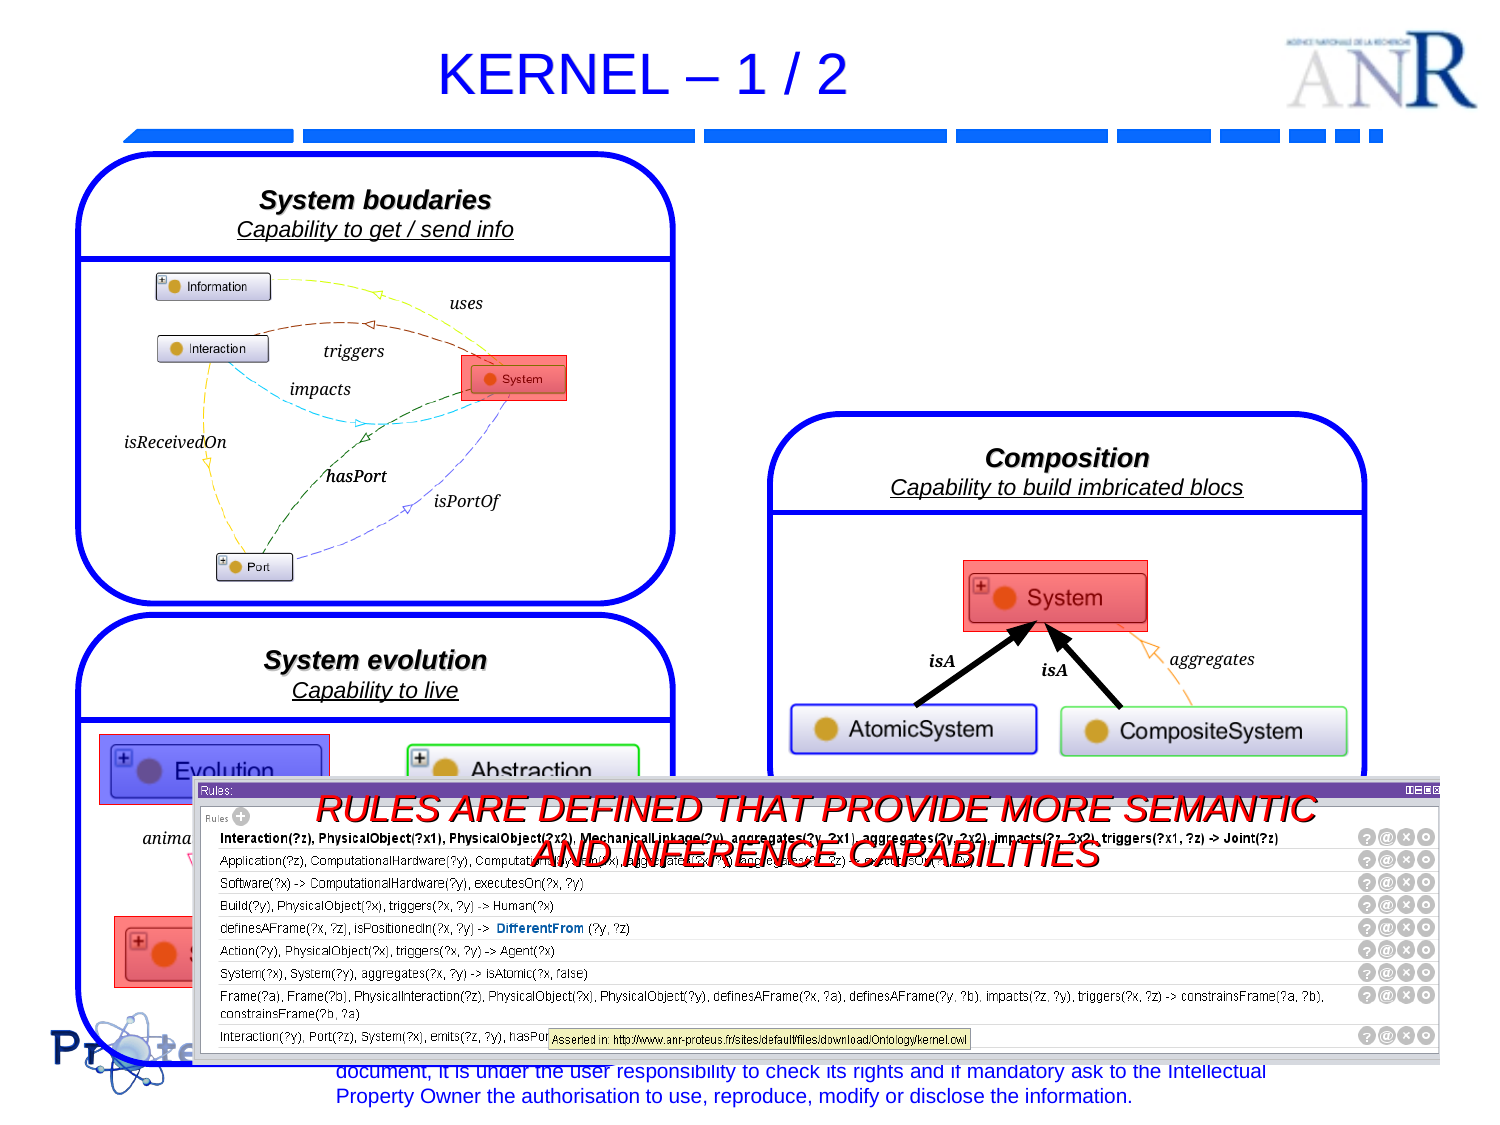

# KERNEL – 1 / 2
System boudaries
Capability to get / send info
uses
triggers
impacts
Composition
Capability to build imbricated blocs
isReceivedOn
hasPort
hasPort
isPortOf
System evolution
Capability to live
aggregates
isA
isA
RULES ARE DEFINED THAT PROVIDE MORE SEMANTIC
AND INFERENCE CAPABILITIES
hasStateVariable
animates
isA
givesNextState
hasState